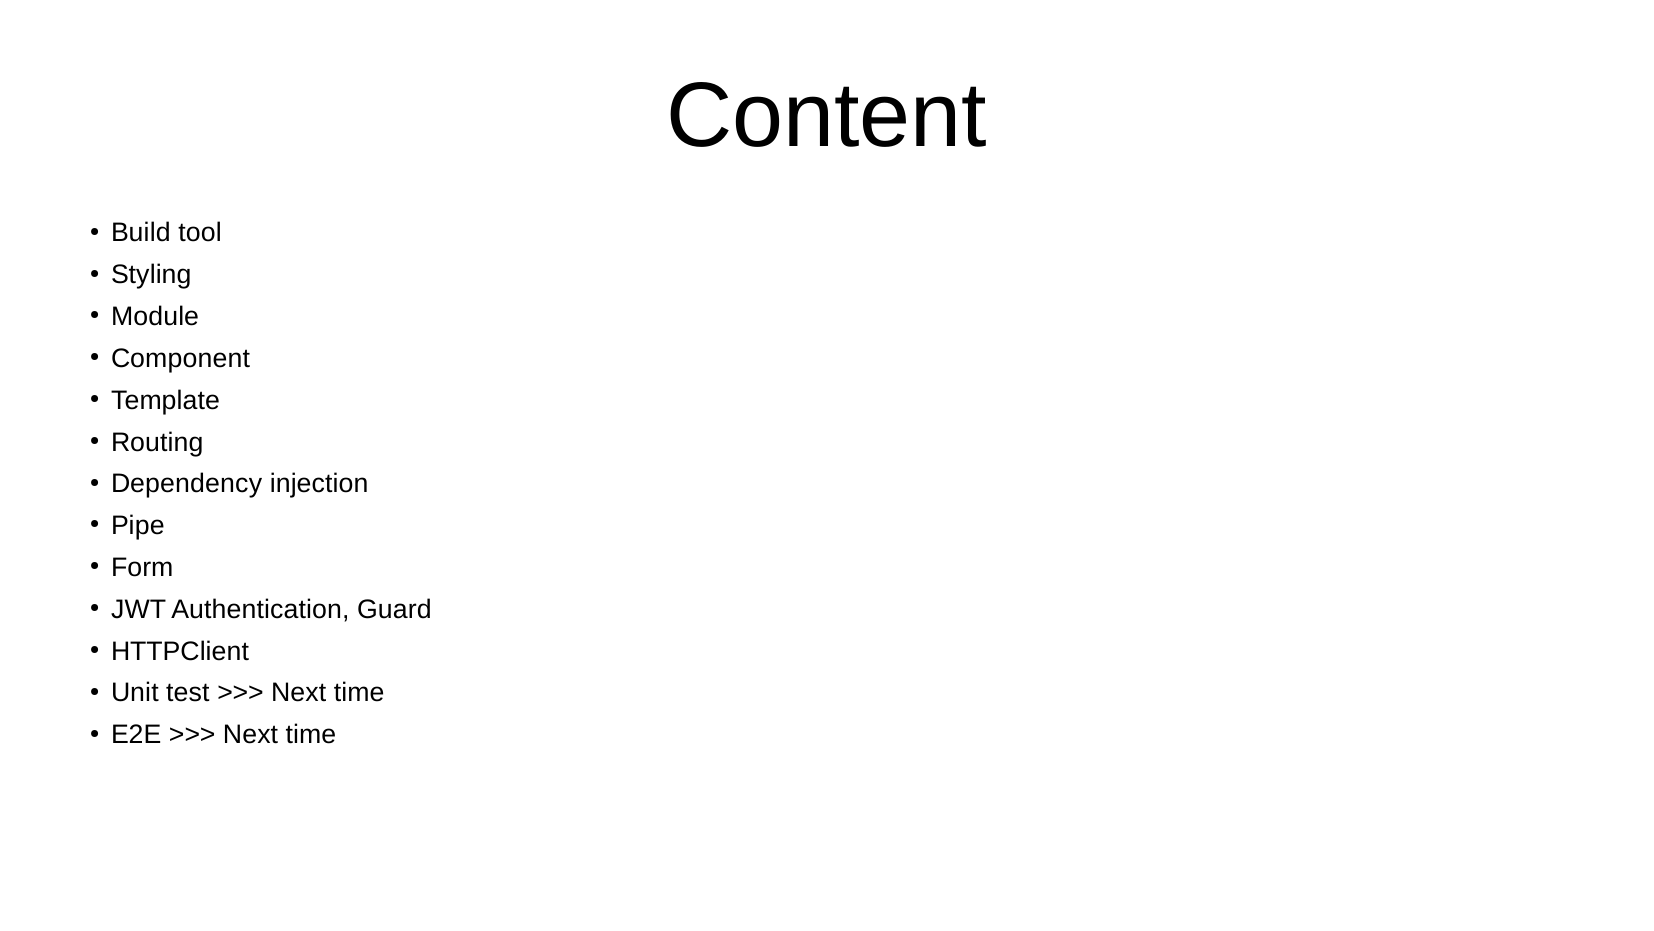

# Content
Build tool
Styling
Module
Component
Template
Routing
Dependency injection
Pipe
Form
JWT Authentication, Guard
HTTPClient
Unit test >>> Next time
E2E >>> Next time